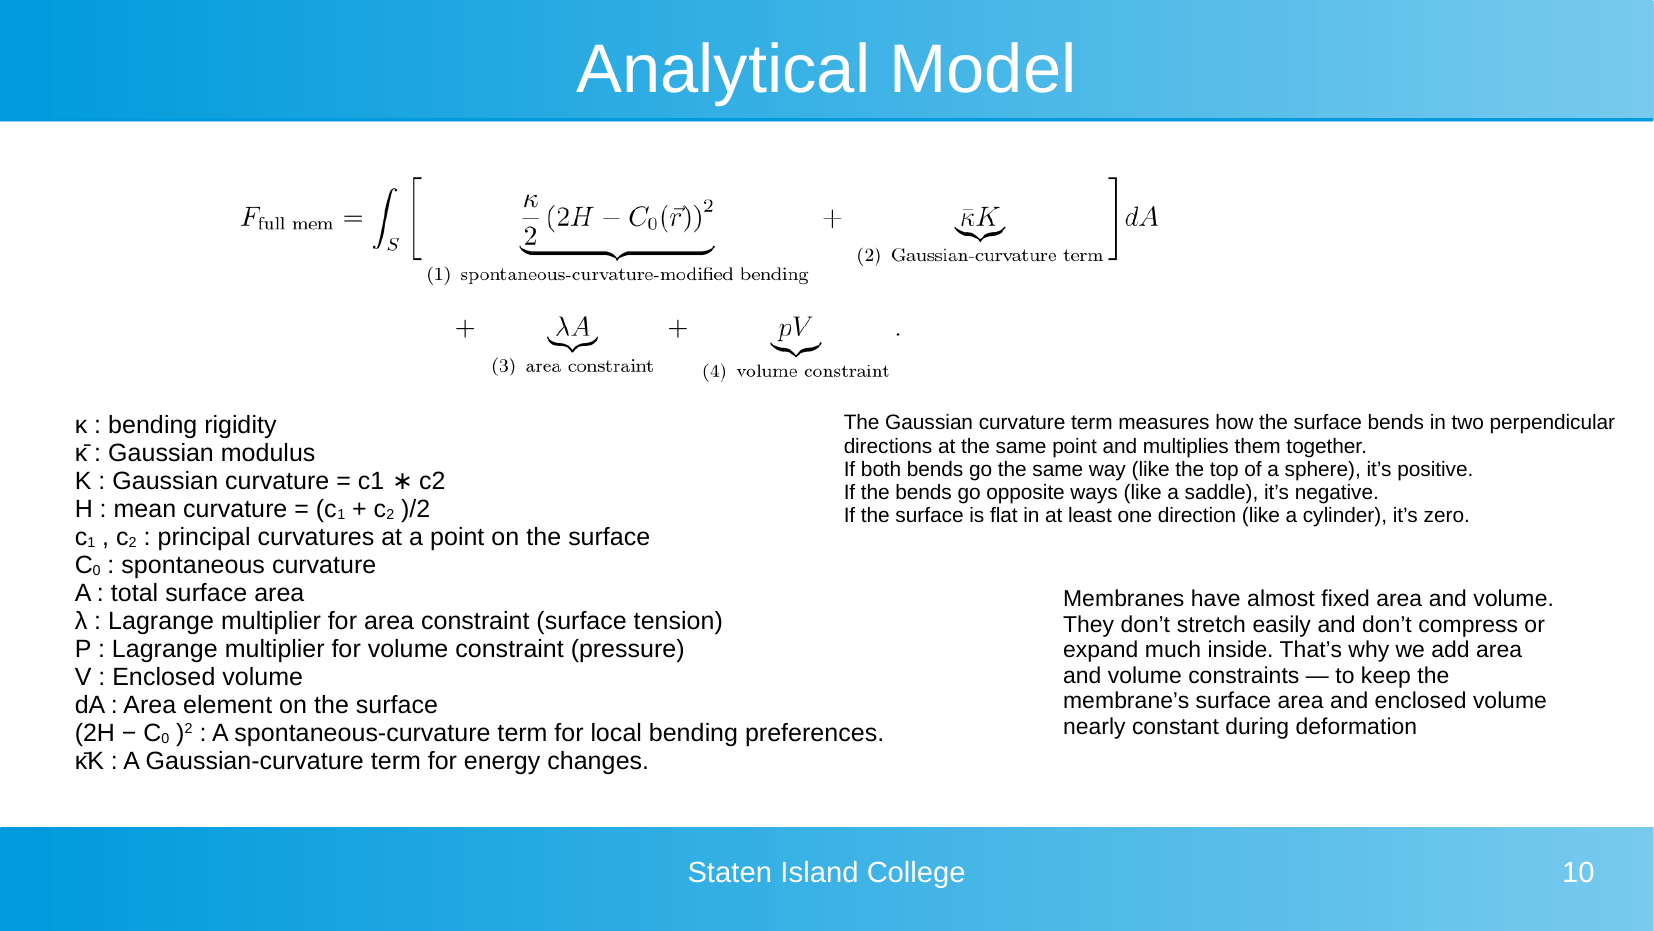

# Analytical Model
κ : bending rigidity
κ̄ : Gaussian modulus
K : Gaussian curvature = c1 ∗ c2
H : mean curvature = (c1 + c2 )/2
c1 , c2 : principal curvatures at a point on the surface
C0 : spontaneous curvature
A : total surface area
λ : Lagrange multiplier for area constraint (surface tension)
P : Lagrange multiplier for volume constraint (pressure)
V : Enclosed volume
dA : Area element on the surface
(2H − C0 )2 : A spontaneous-curvature term for local bending preferences.
κ̄K : A Gaussian-curvature term for energy changes.
The Gaussian curvature term measures how the surface bends in two perpendicular directions at the same point and multiplies them together.
If both bends go the same way (like the top of a sphere), it’s positive.
If the bends go opposite ways (like a saddle), it’s negative.
If the surface is flat in at least one direction (like a cylinder), it’s zero.
Membranes have almost fixed area and volume. They don’t stretch easily and don’t compress or expand much inside. That’s why we add area and volume constraints — to keep the membrane’s surface area and enclosed volume nearly constant during deformation
Staten Island College
10